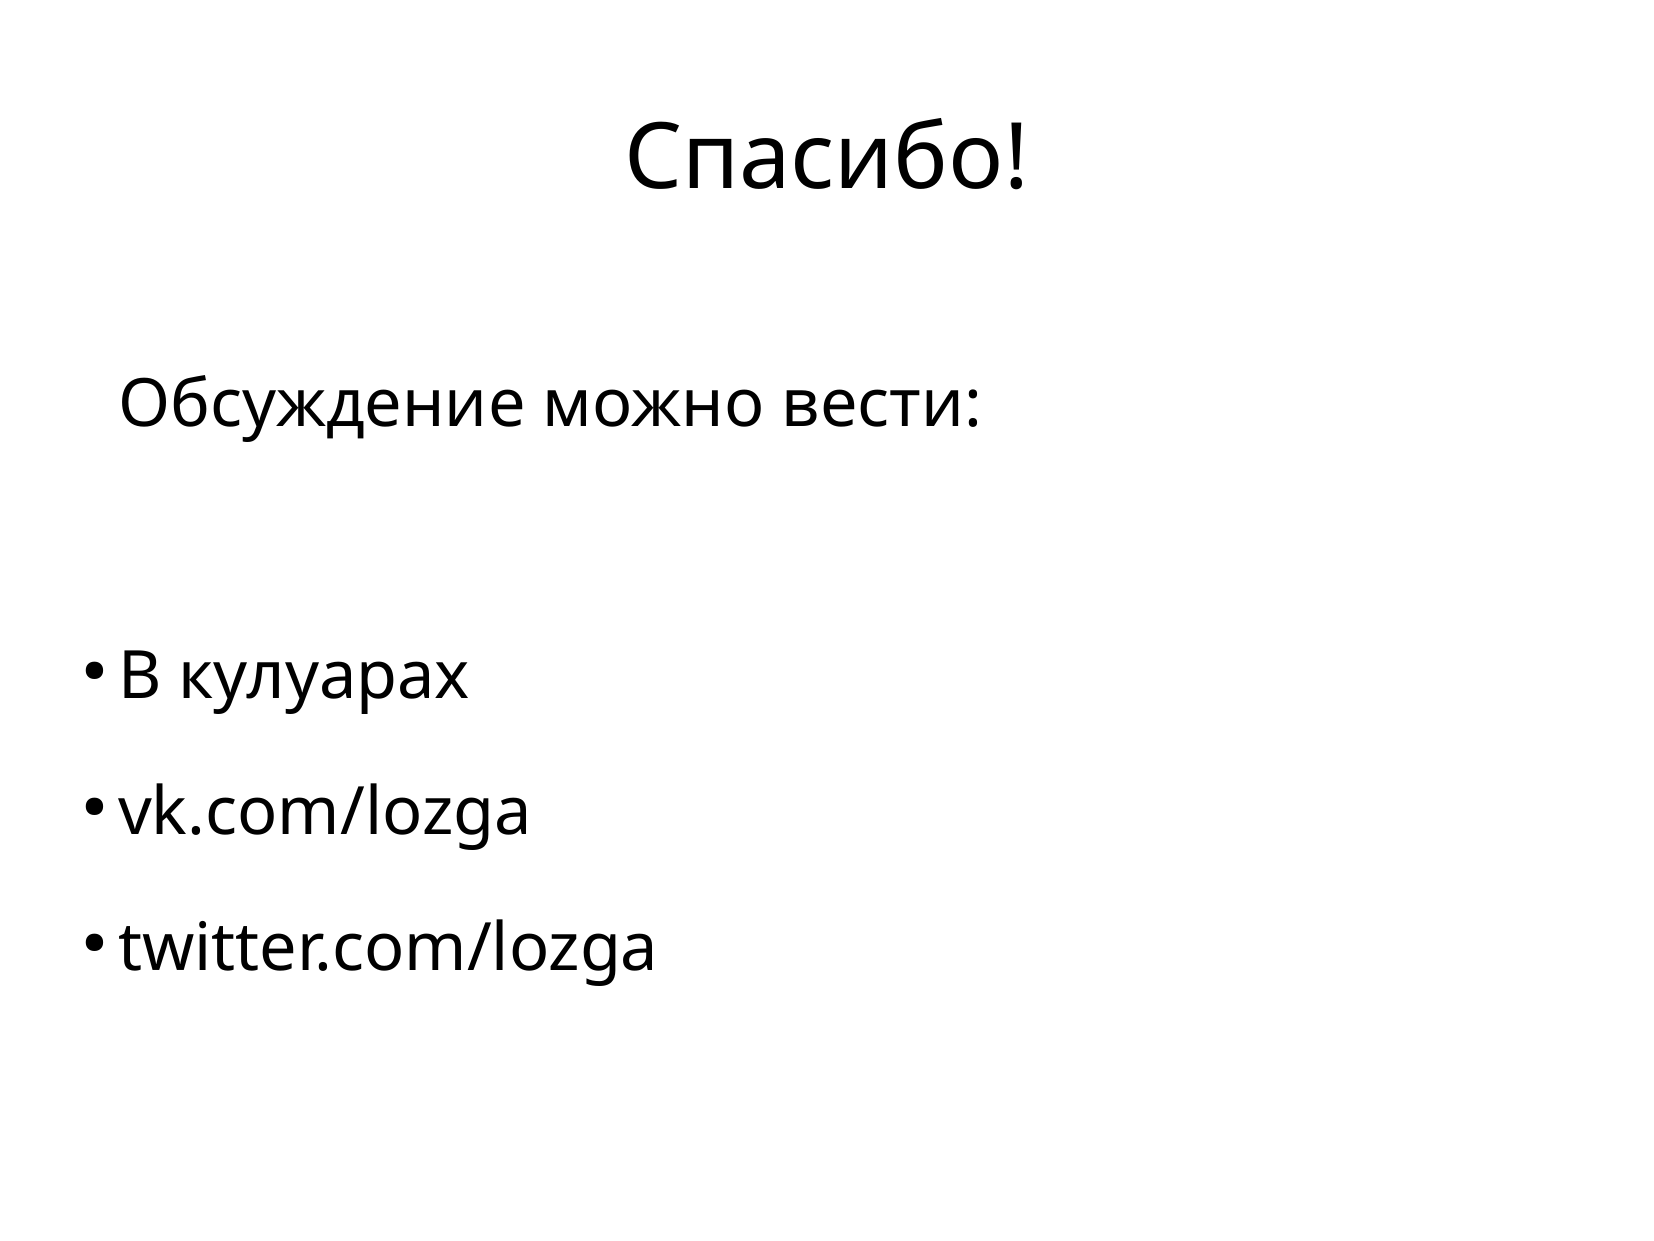

# Спасибо!
Обсуждение можно вести:
В кулуарах
vk.com/lozga
twitter.com/lozga